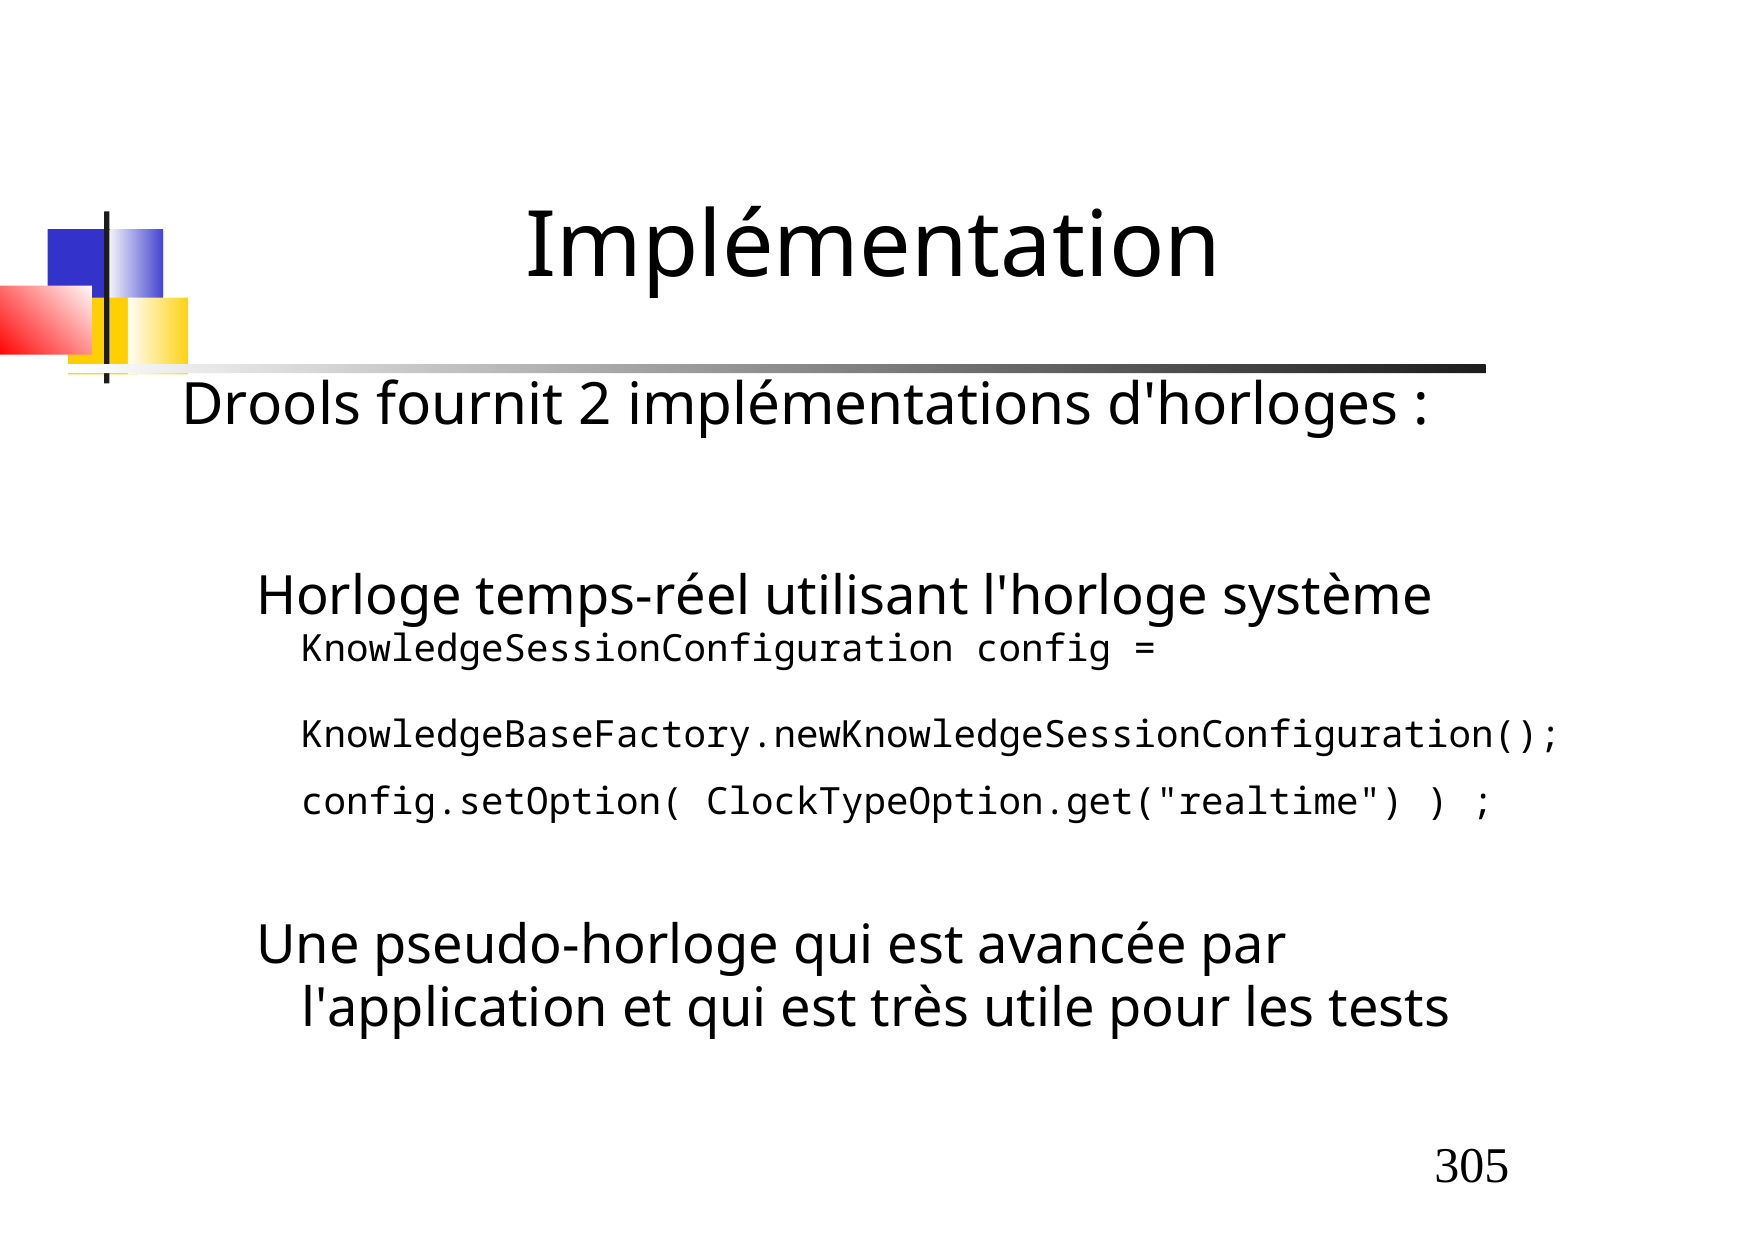

# Implémentation
Drools fournit 2 implémentations d'horloges :
Horloge temps-réel utilisant l'horloge système
KnowledgeSessionConfiguration config =
 KnowledgeBaseFactory.newKnowledgeSessionConfiguration();
 config.setOption( ClockTypeOption.get("realtime") ) ;
Une pseudo-horloge qui est avancée par l'application et qui est très utile pour les tests